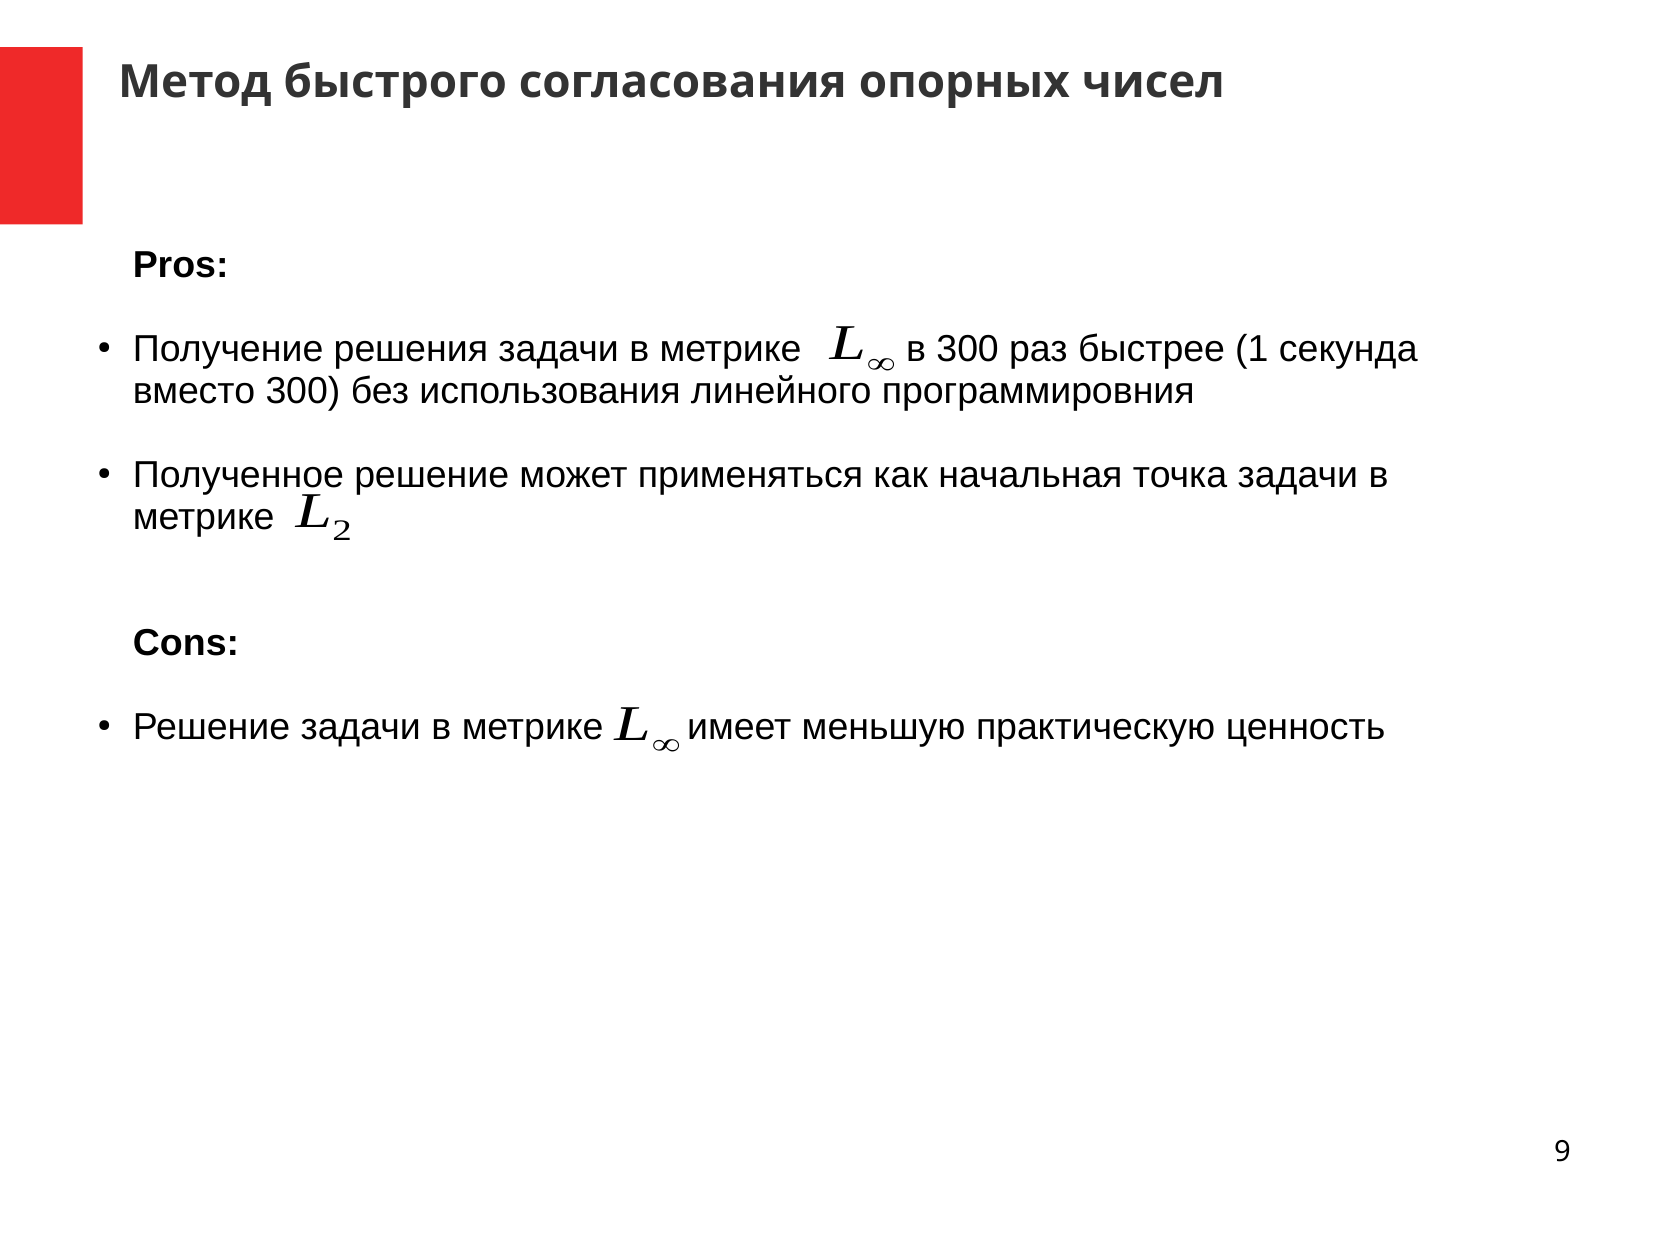

# Метод быстрого согласования опорных чисел
Pros:
Получение решения задачи в метрике в 300 раз быстрее (1 секунда вместо 300) без использования линейного программировния
Полученное решение может применяться как начальная точка задачи в метрике
Cons:
Решение задачи в метрике имеет меньшую практическую ценность
9